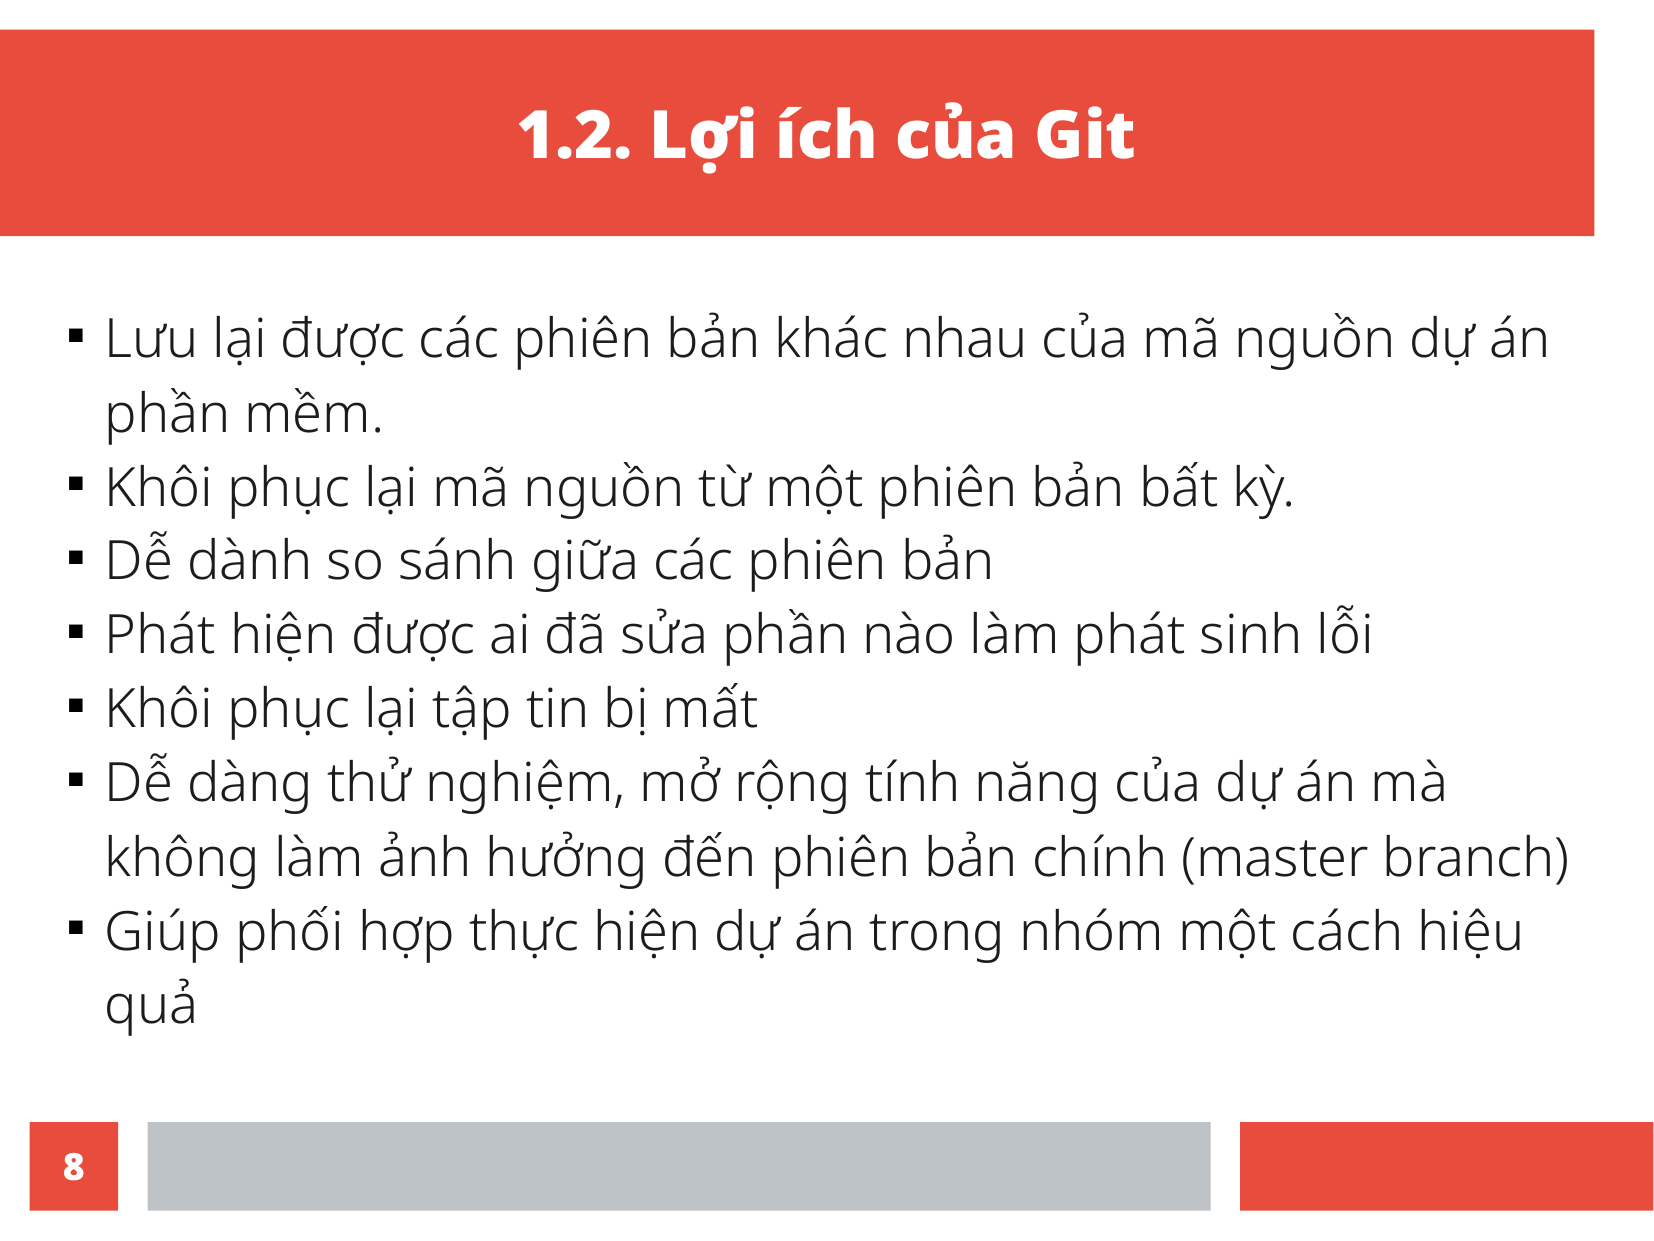

# 1.2. Lợi ích của Git
Lưu lại được các phiên bản khác nhau của mã nguồn dự án phần mềm.
Khôi phục lại mã nguồn từ một phiên bản bất kỳ.
Dễ dành so sánh giữa các phiên bản
Phát hiện được ai đã sửa phần nào làm phát sinh lỗi
Khôi phục lại tập tin bị mất
Dễ dàng thử nghiệm, mở rộng tính năng của dự án mà không làm ảnh hưởng đến phiên bản chính (master branch)
Giúp phối hợp thực hiện dự án trong nhóm một cách hiệu quả
8